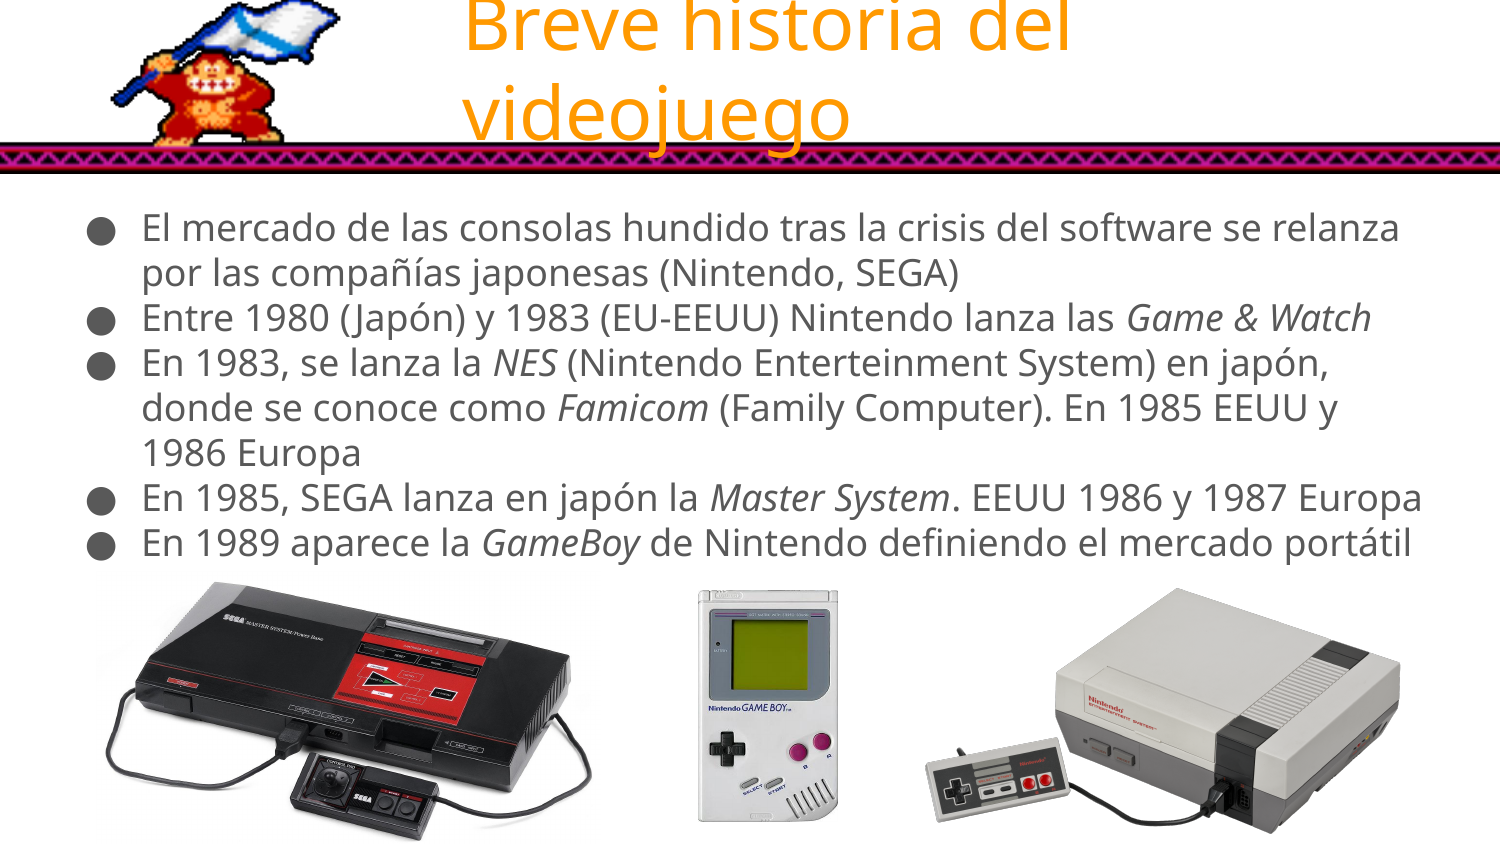

# Breve historia del videojuego
El mercado de las consolas hundido tras la crisis del software se relanza por las compañías japonesas (Nintendo, SEGA)
Entre 1980 (Japón) y 1983 (EU-EEUU) Nintendo lanza las Game & Watch
En 1983, se lanza la NES (Nintendo Enterteinment System) en japón, donde se conoce como Famicom (Family Computer). En 1985 EEUU y 1986 Europa
En 1985, SEGA lanza en japón la Master System. EEUU 1986 y 1987 Europa
En 1989 aparece la GameBoy de Nintendo definiendo el mercado portátil